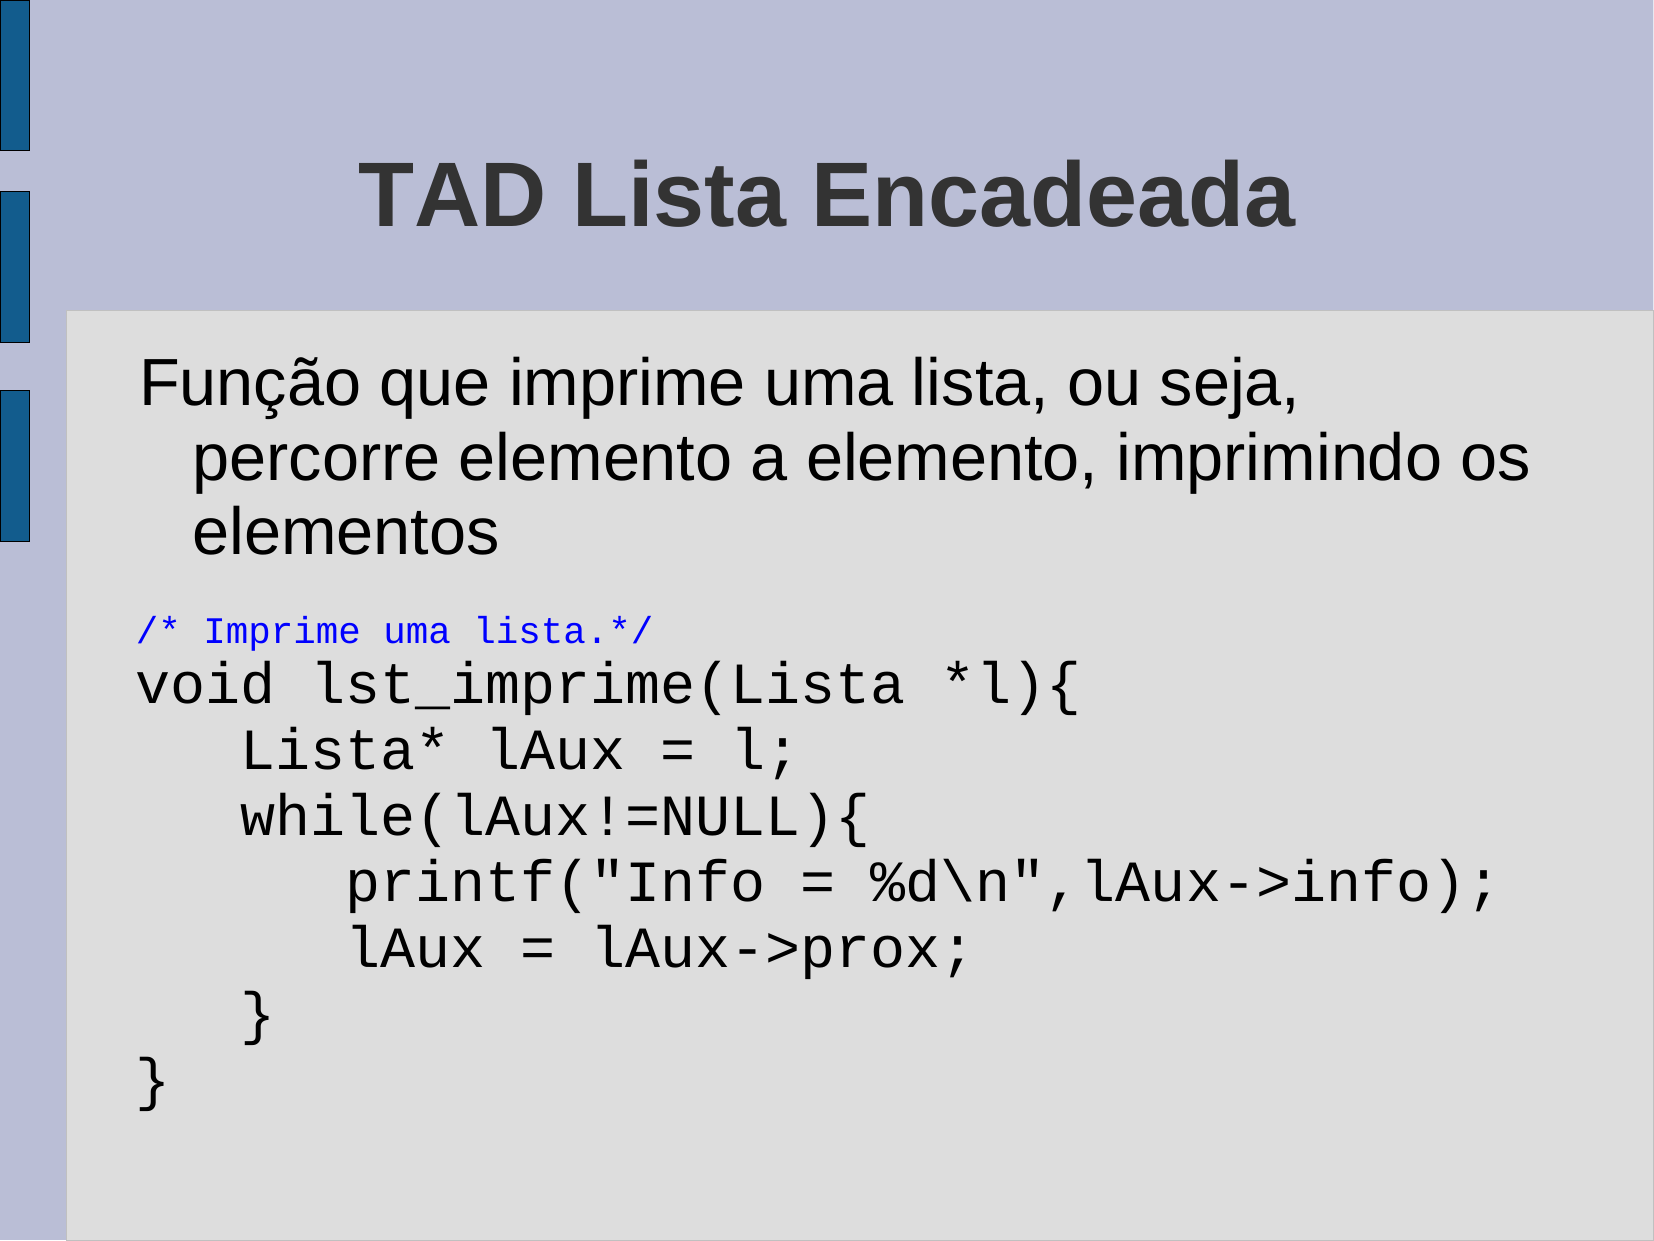

# TAD Lista Encadeada
Função que imprime uma lista, ou seja, percorre elemento a elemento, imprimindo os elementos
/* Imprime uma lista.*/
void lst_imprime(Lista *l){
 Lista* lAux = l;
 while(lAux!=NULL){
 printf("Info = %d\n",lAux->info);
 lAux = lAux->prox;
 }
}